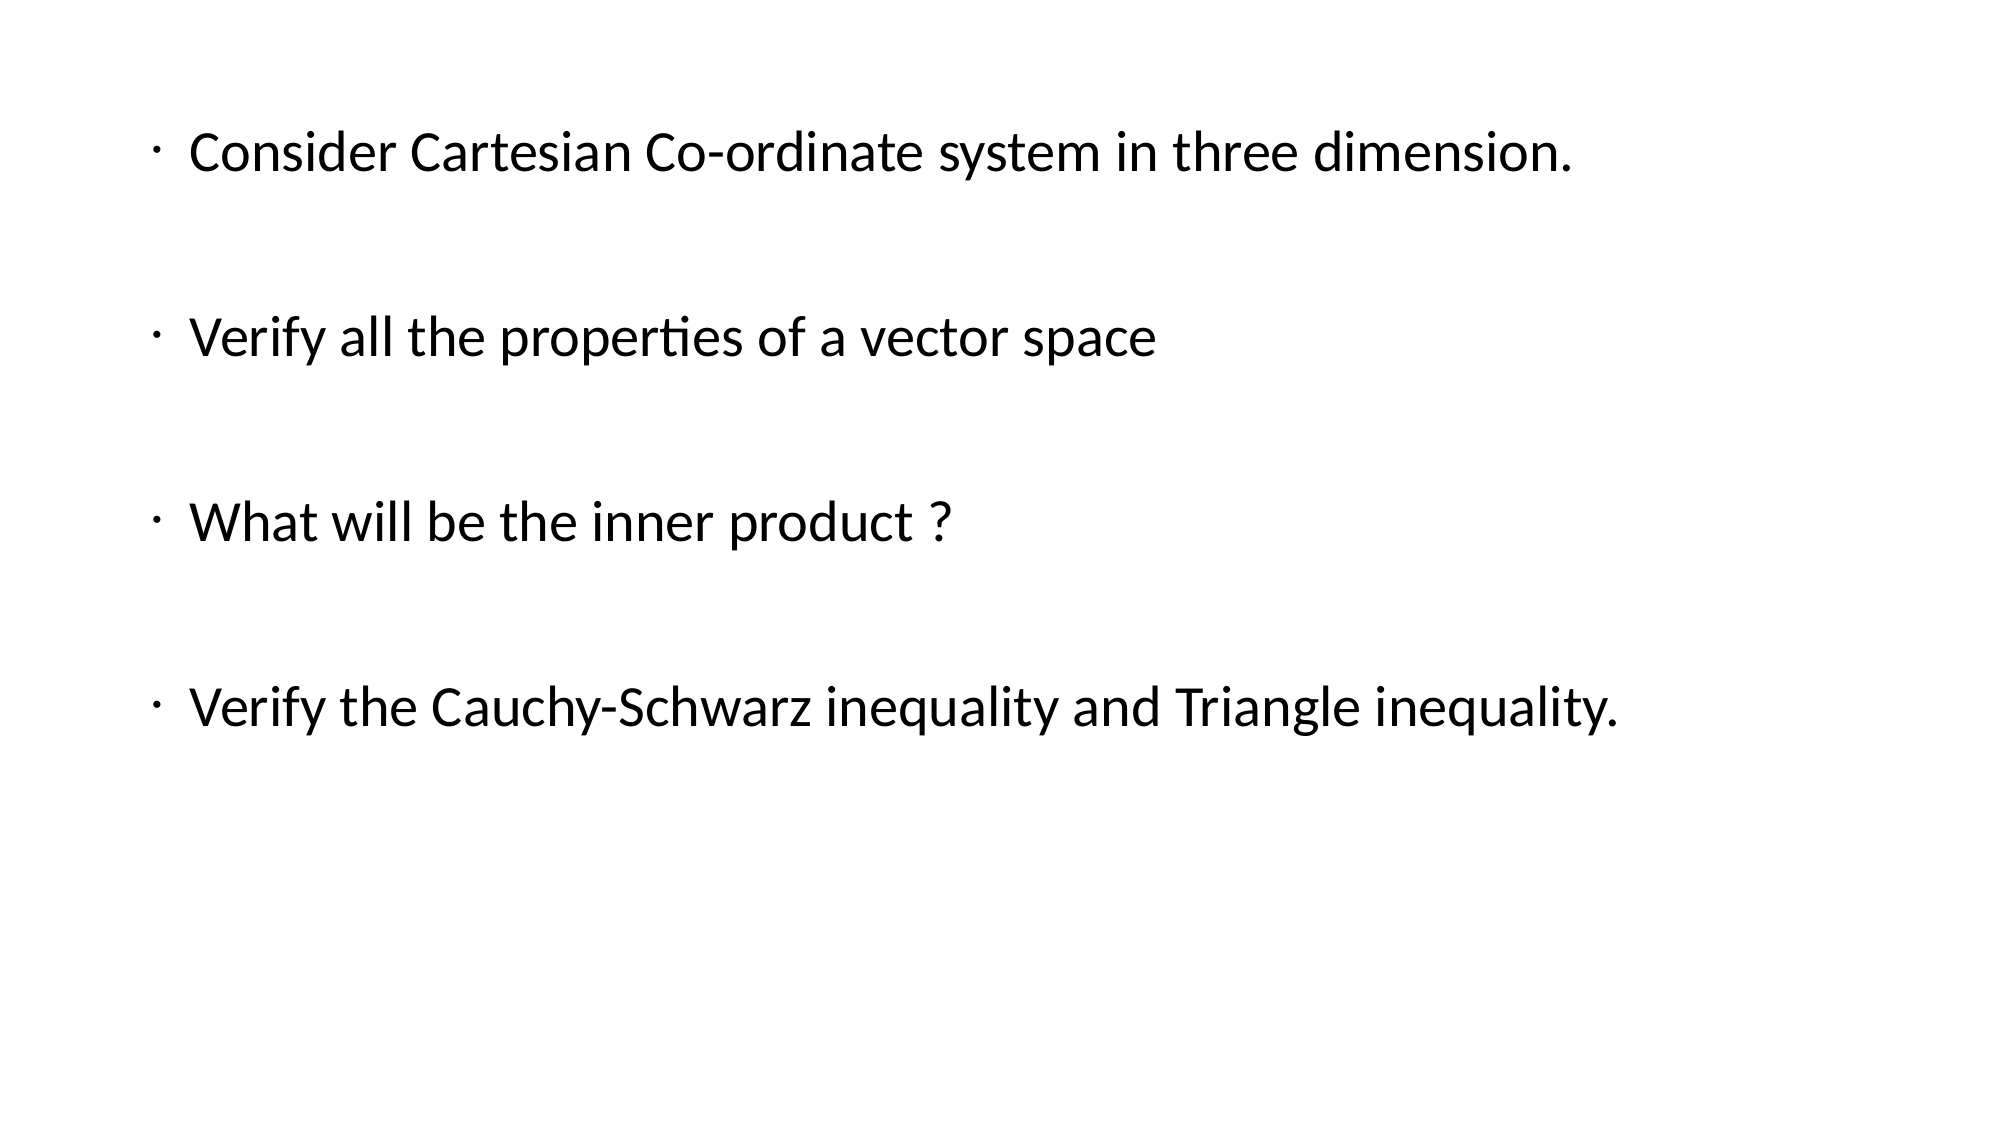

#
Consider Cartesian Co-ordinate system in three dimension.
Verify all the properties of a vector space
What will be the inner product ?
Verify the Cauchy-Schwarz inequality and Triangle inequality.